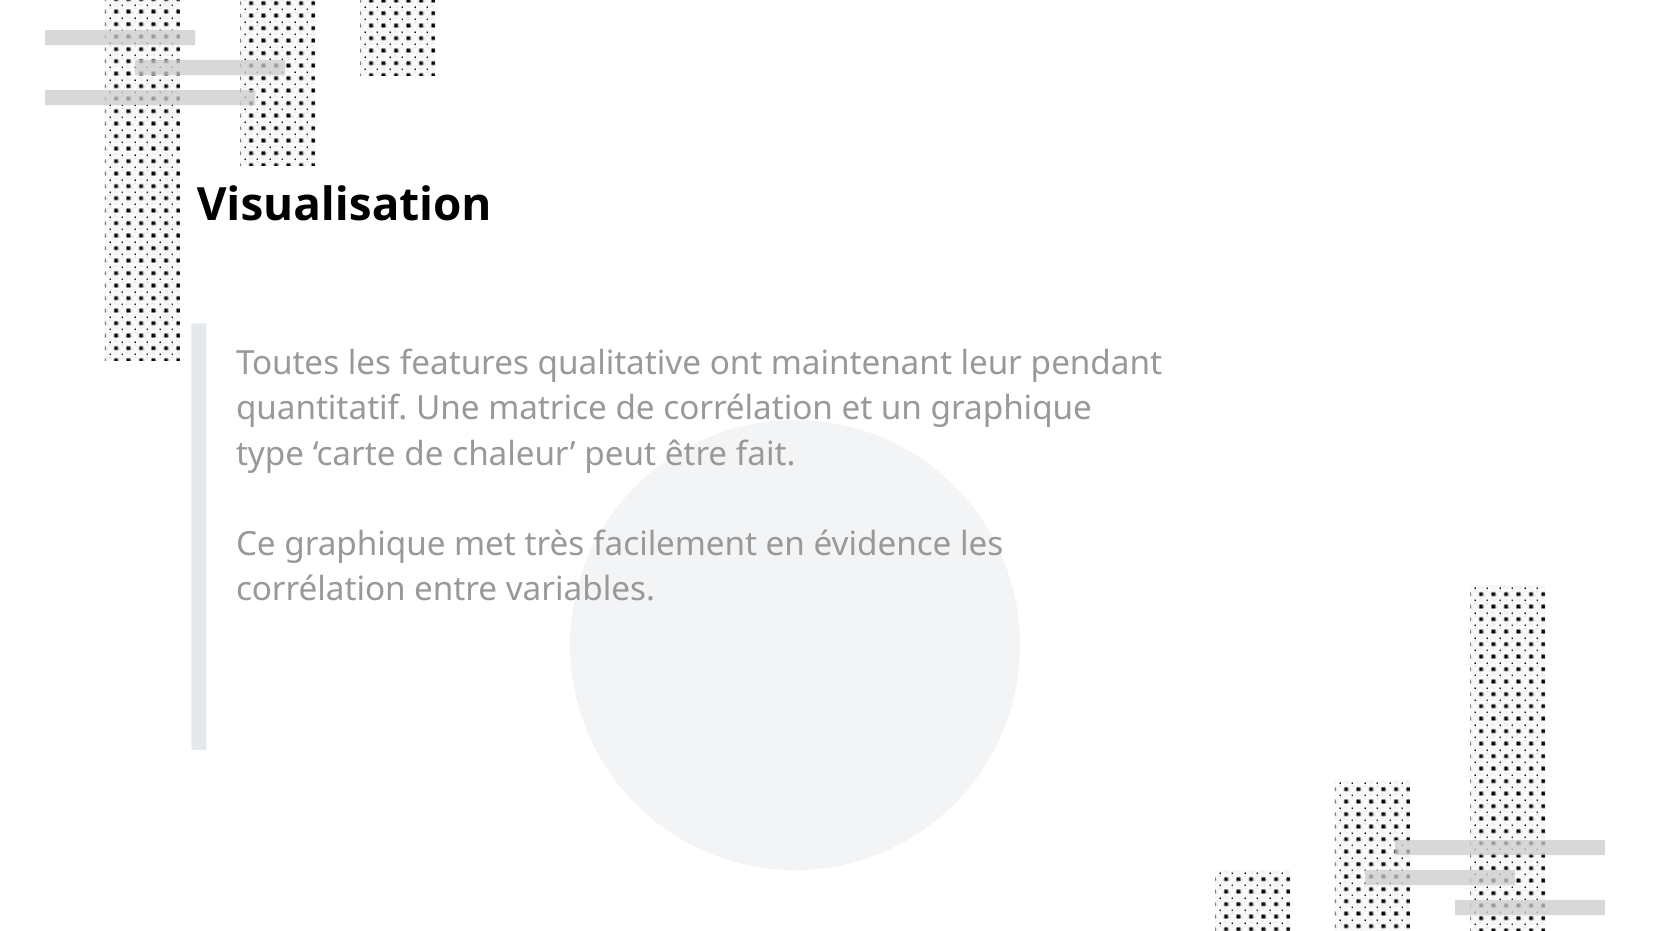

Visualisation
Toutes les features qualitative ont maintenant leur pendant quantitatif. Une matrice de corrélation et un graphique type ‘carte de chaleur’ peut être fait.
Ce graphique met très facilement en évidence les corrélation entre variables.